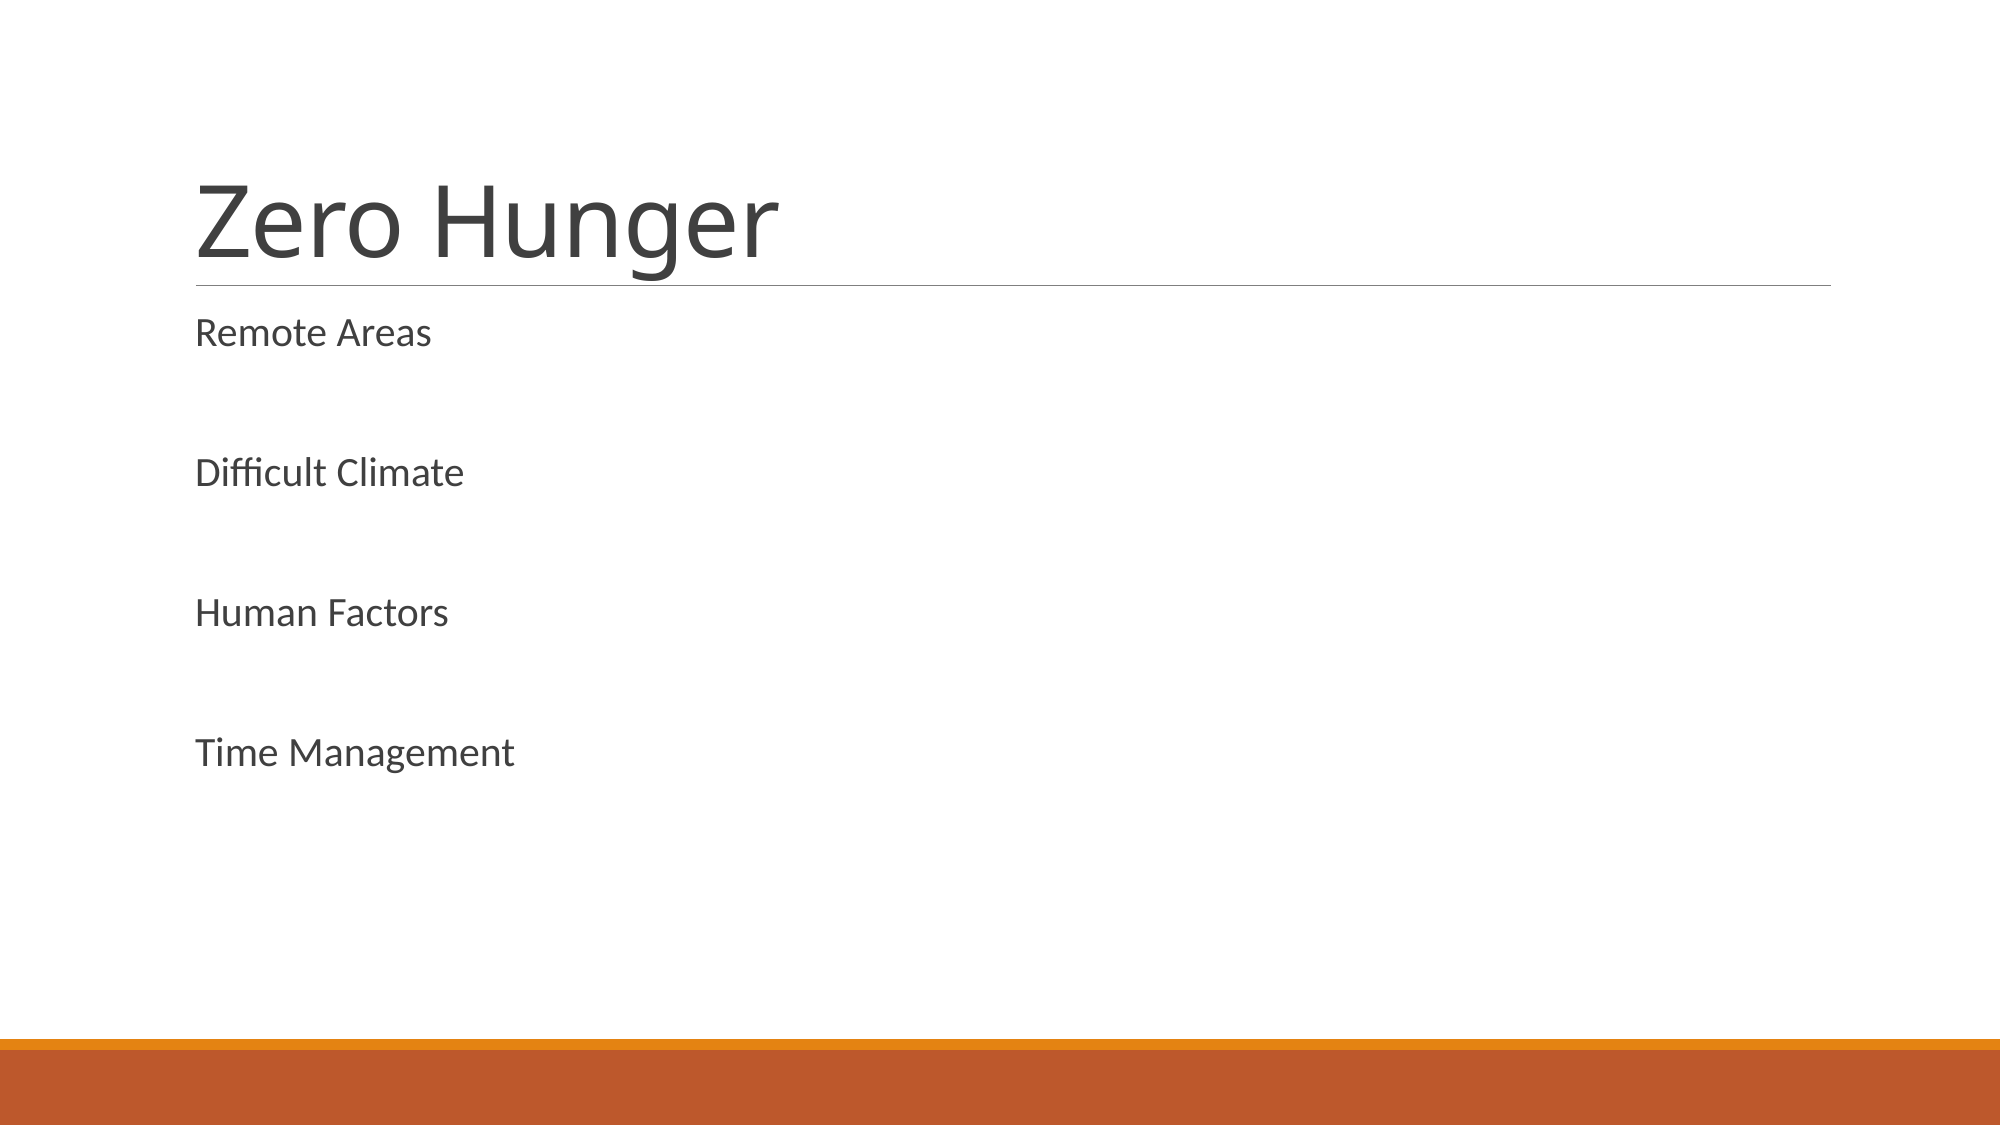

# Zero Hunger
Remote Areas
Difficult Climate
Human Factors
Time Management